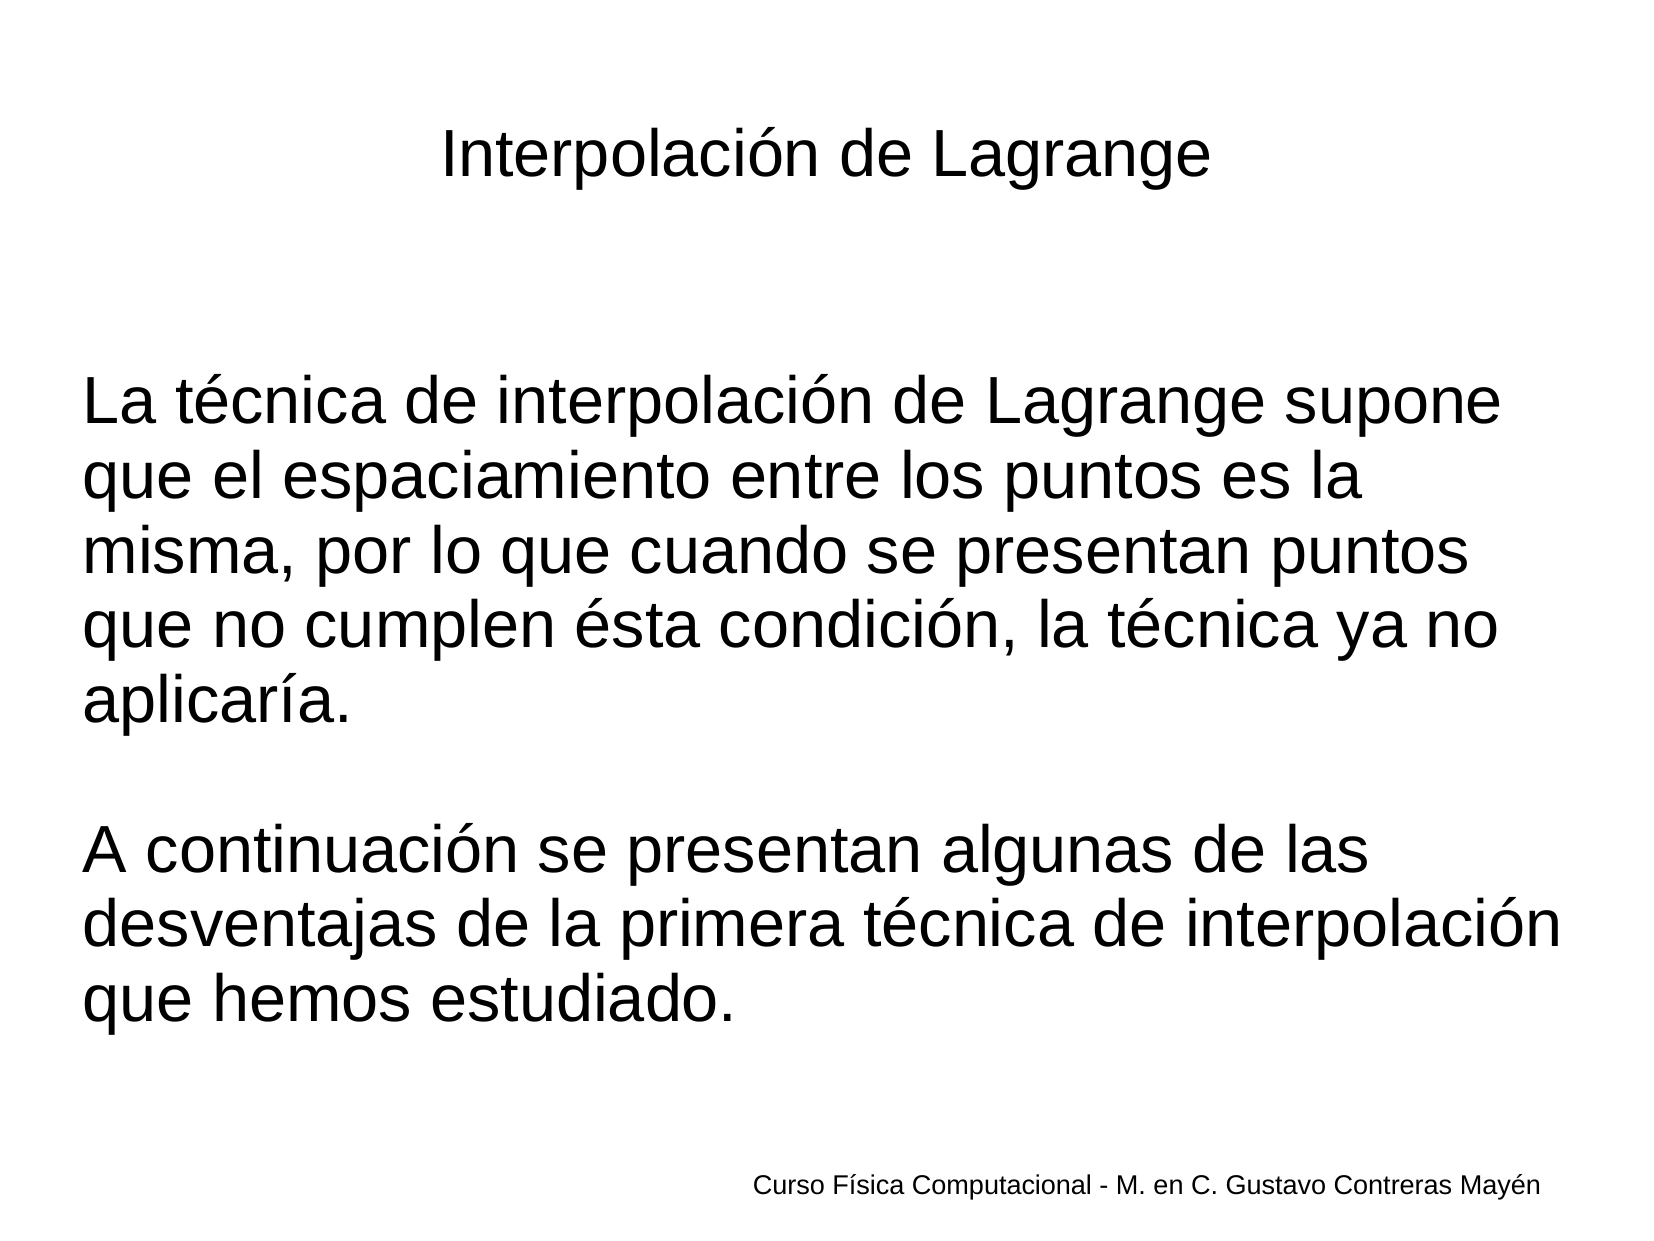

# Interpolación de Lagrange
La técnica de interpolación de Lagrange supone que el espaciamiento entre los puntos es la misma, por lo que cuando se presentan puntos que no cumplen ésta condición, la técnica ya no aplicaría.
A continuación se presentan algunas de las desventajas de la primera técnica de interpolación que hemos estudiado.